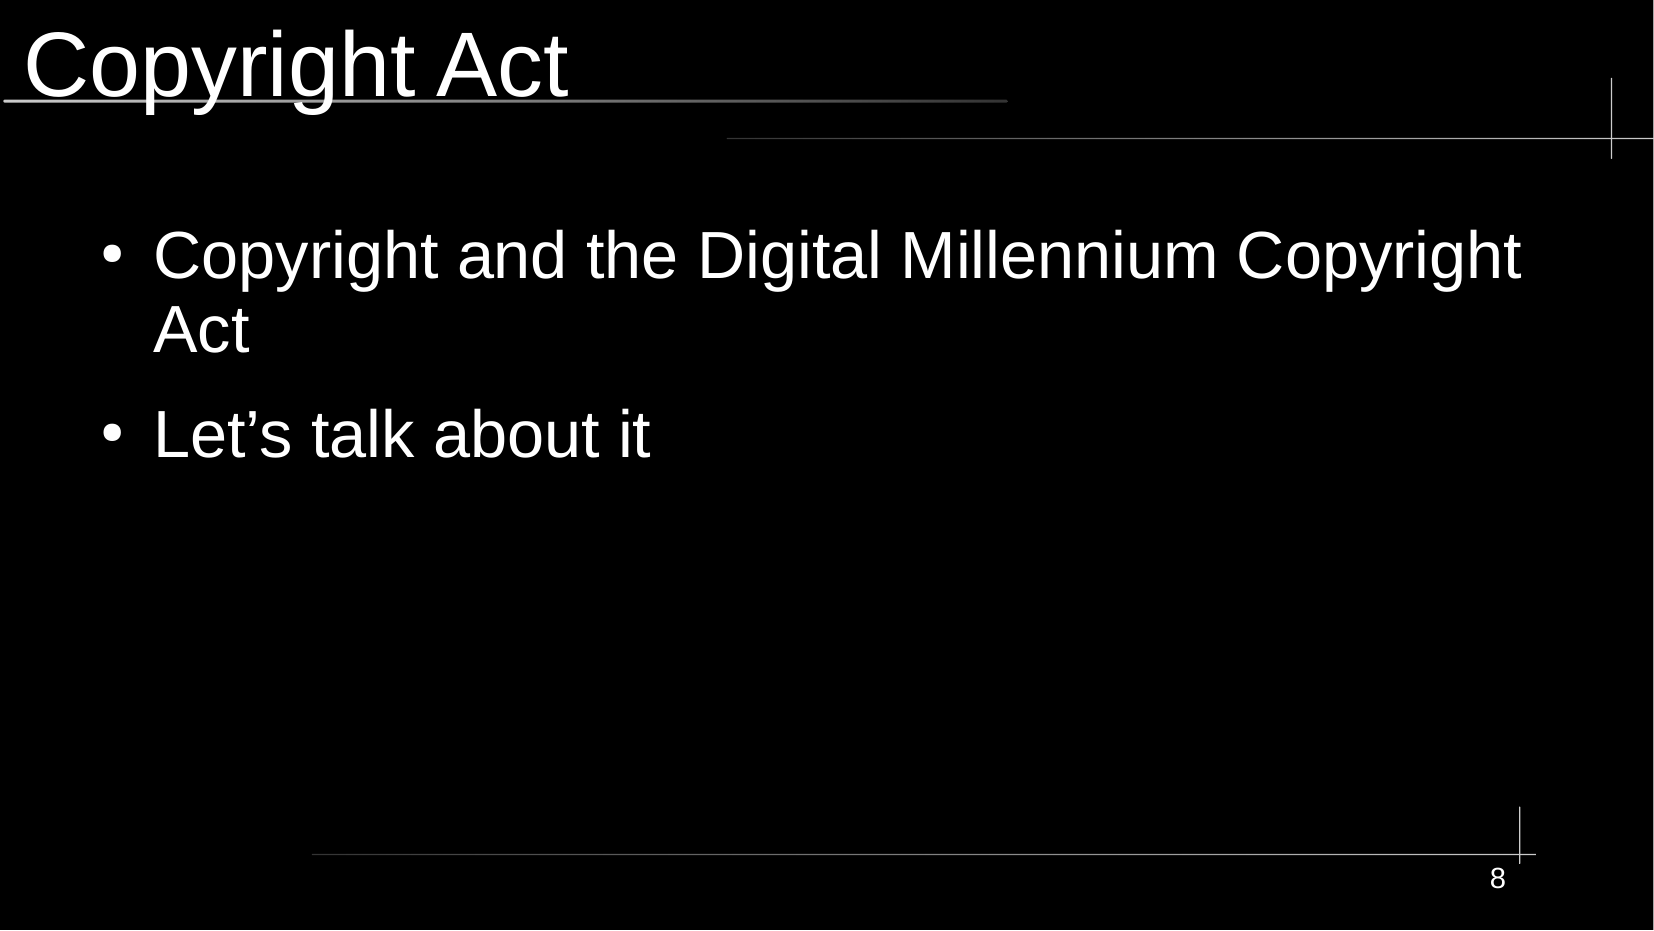

# Copyright Act
Copyright and the Digital Millennium Copyright Act
Let’s talk about it
8